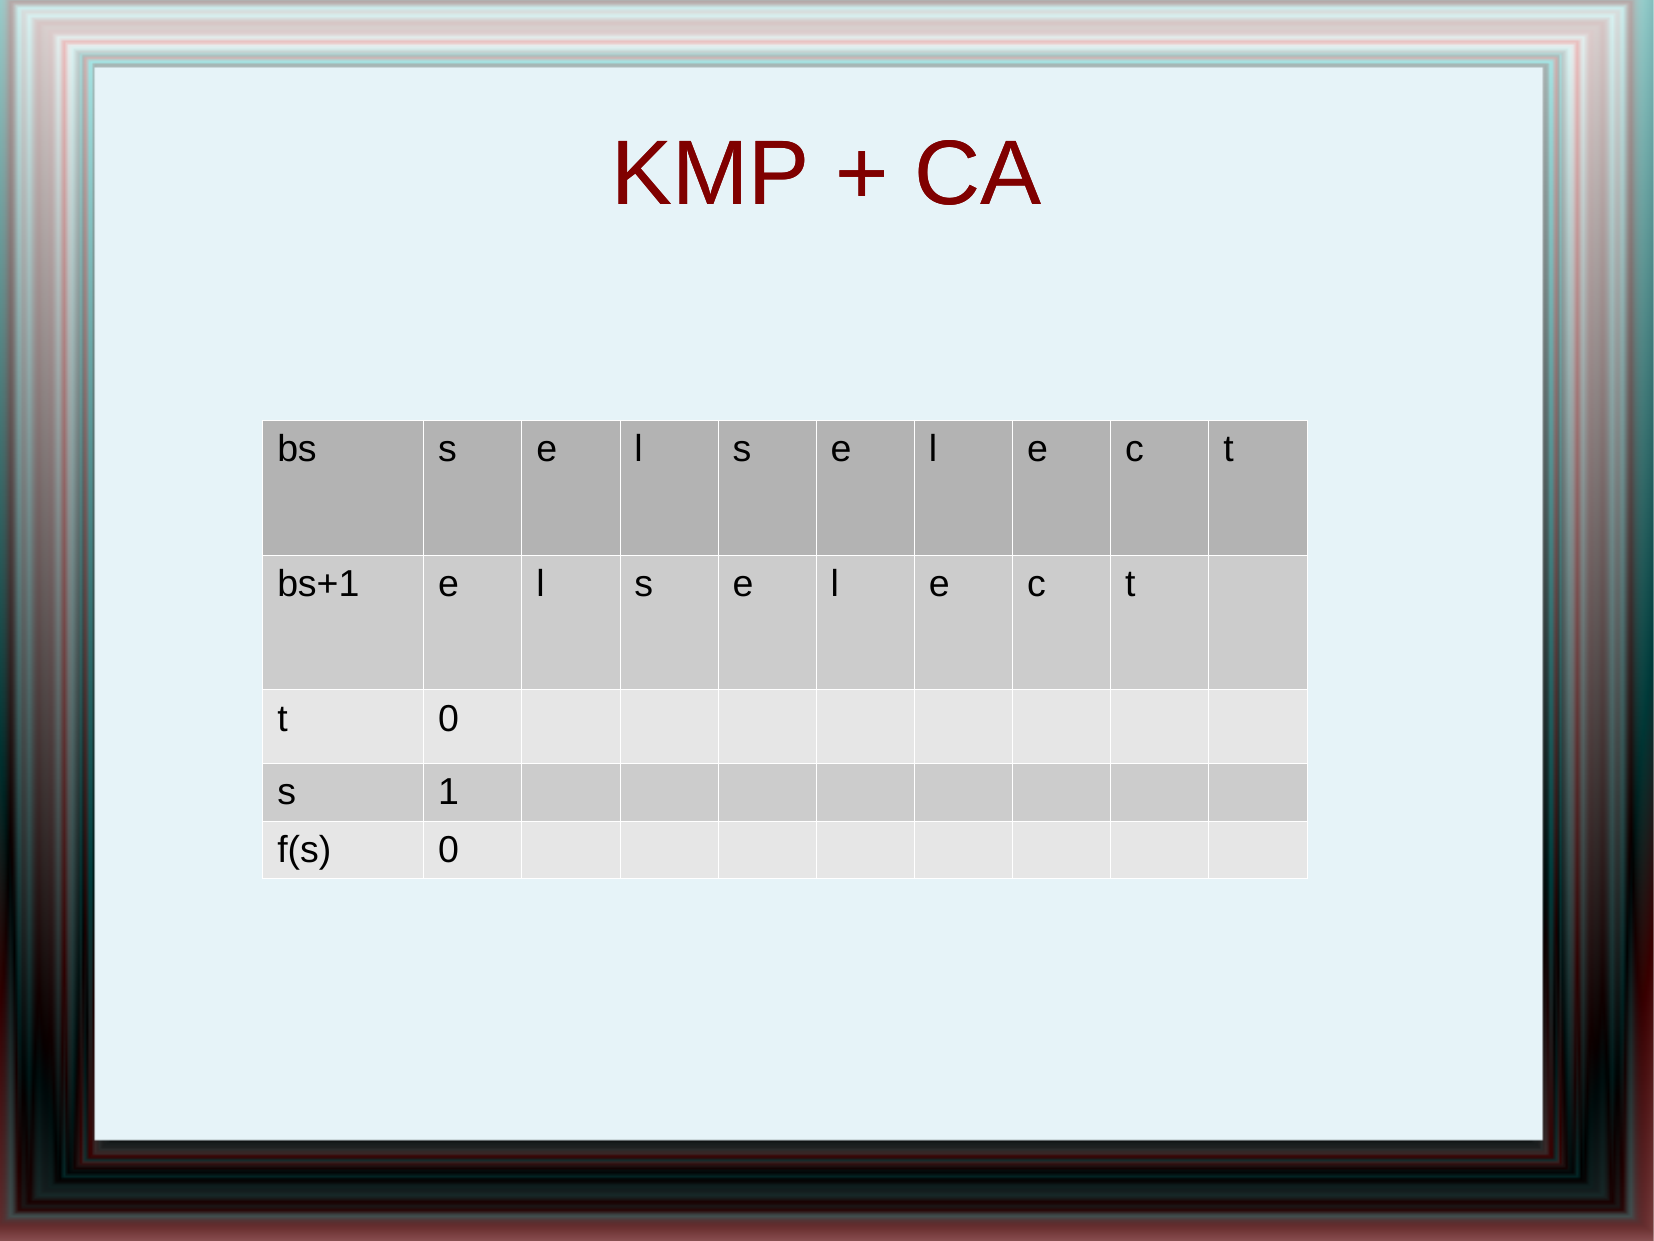

# KMP + CA
KMP + CA
| bs | s | e | l | s | e | l | e | c | t |
| --- | --- | --- | --- | --- | --- | --- | --- | --- | --- |
| bs+1 | e | l | s | e | l | e | c | t | |
| t | 0 | | | | | | | | |
| s | 1 | | | | | | | | |
| f(s) | 0 | | | | | | | | |